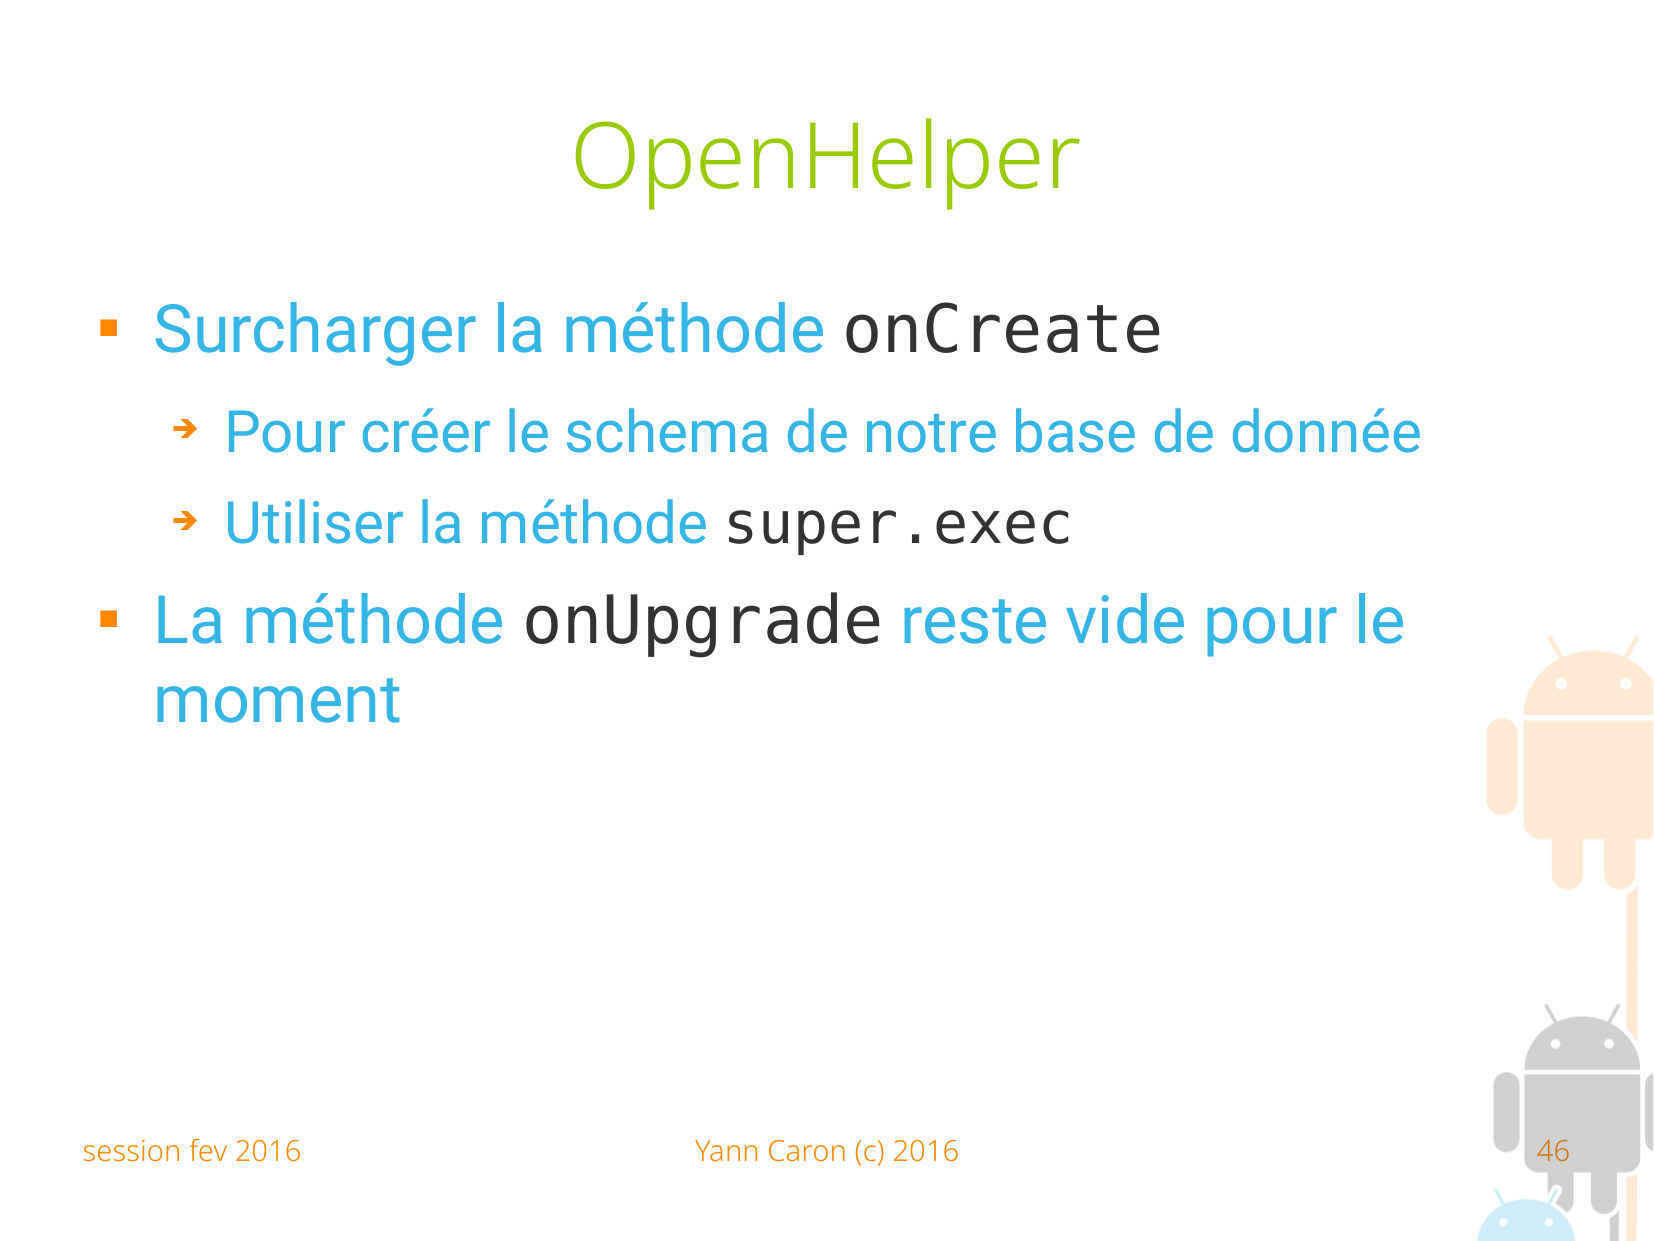

# OpenHelper
Surcharger la méthode onCreate
Pour créer le schema de notre base de donnée
Utiliser la méthode super.exec
La méthode onUpgrade reste vide pour le moment
session fev 2016
Yann Caron (c) 2016
46